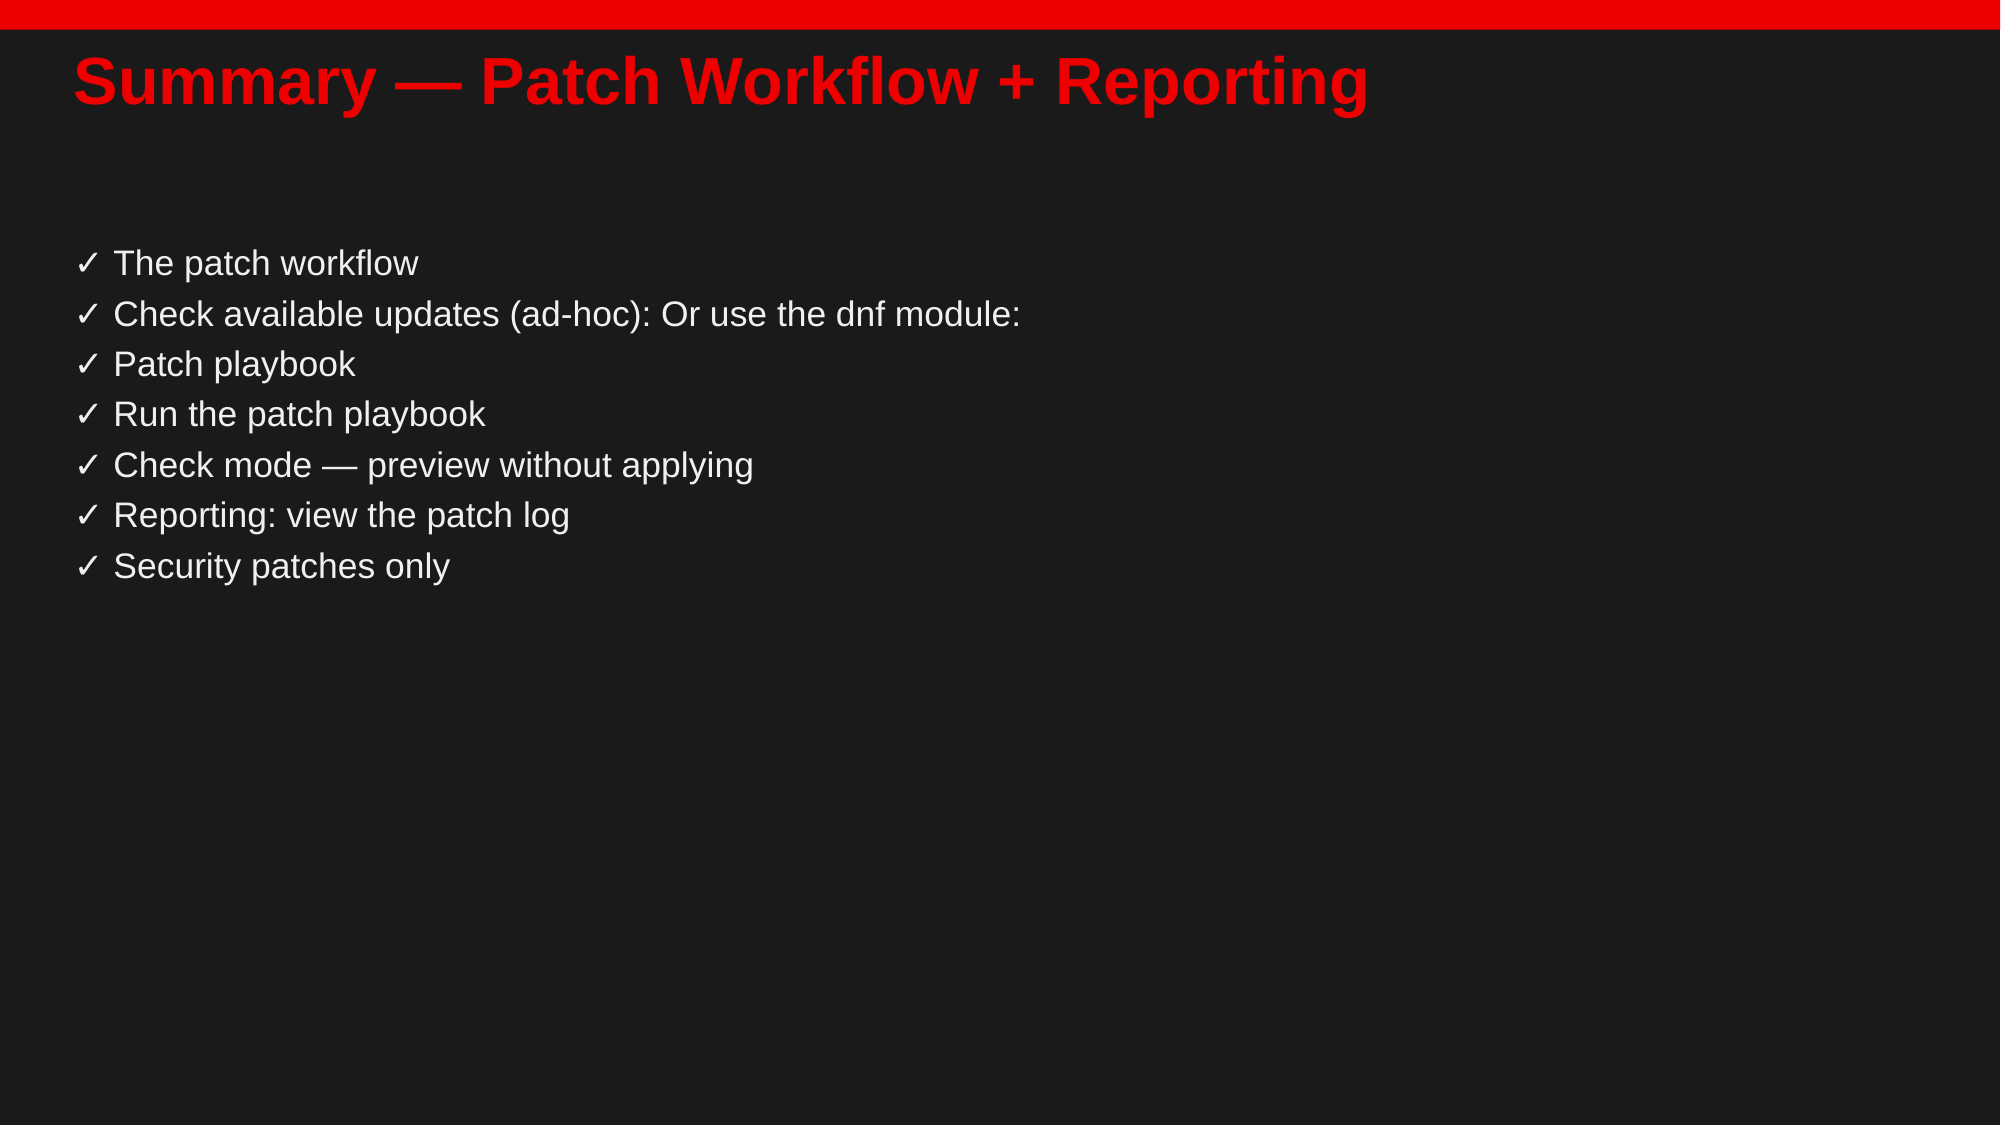

Summary — Patch Workflow + Reporting
✓ The patch workflow
✓ Check available updates (ad-hoc): Or use the dnf module:
✓ Patch playbook
✓ Run the patch playbook
✓ Check mode — preview without applying
✓ Reporting: view the patch log
✓ Security patches only